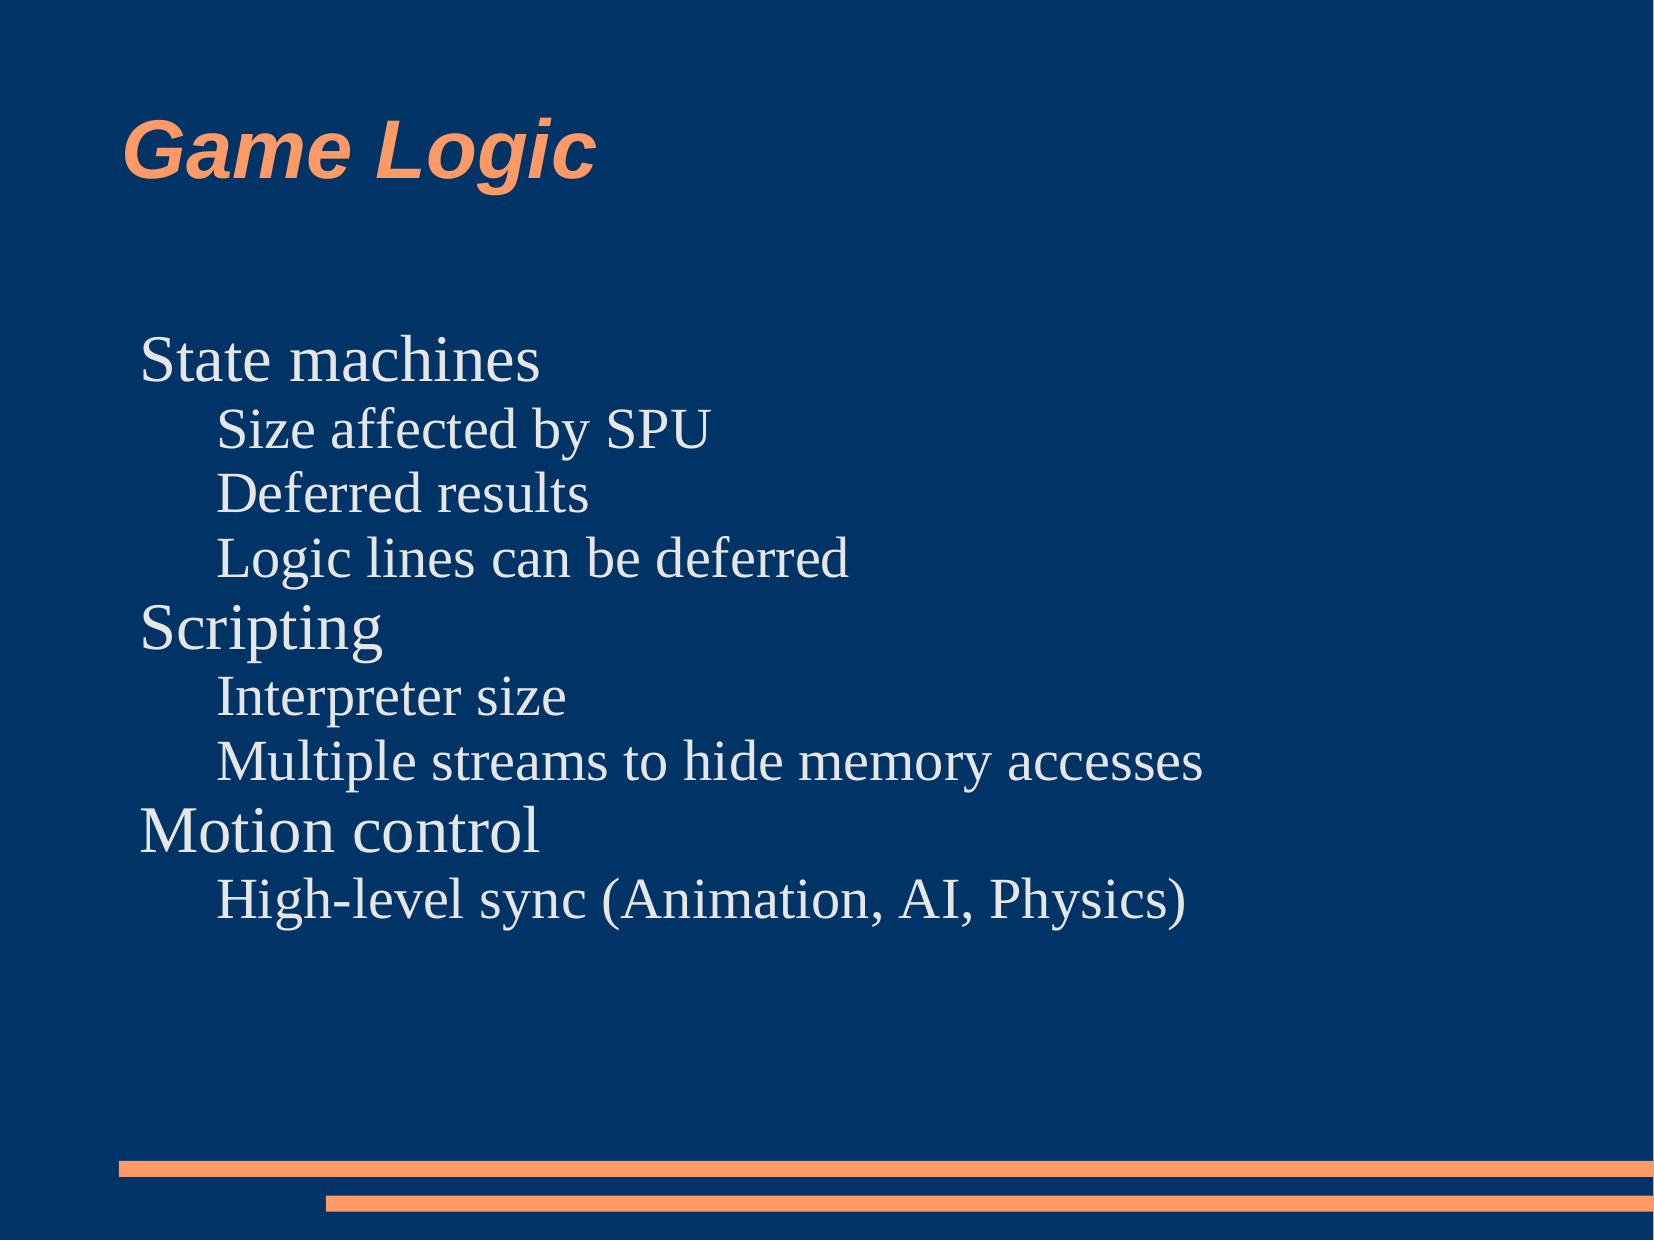

# Game Logic
State machines
Size affected by SPU
Deferred results
Logic lines can be deferred
Scripting
Interpreter size
Multiple streams to hide memory accesses
Motion control
High-level sync (Animation, AI, Physics)